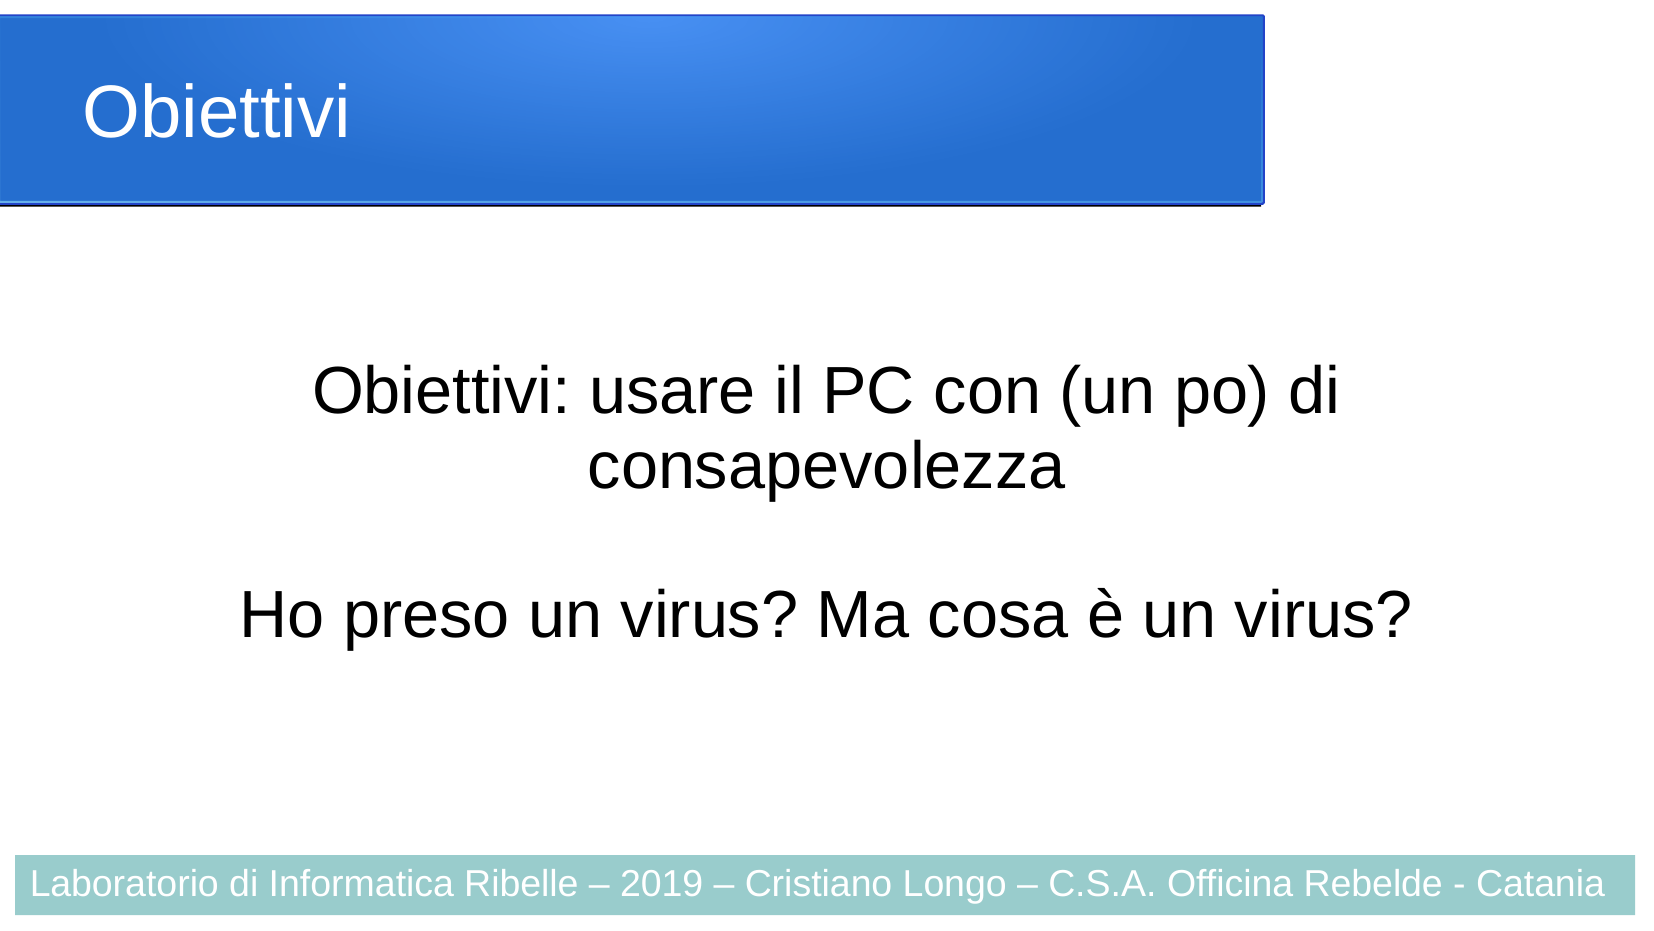

# Obiettivi
Obiettivi: usare il PC con (un po) di consapevolezza
Ho preso un virus? Ma cosa è un virus?
Laboratorio di Informatica Ribelle – 2019 – Cristiano Longo – C.S.A. Officina Rebelde - Catania